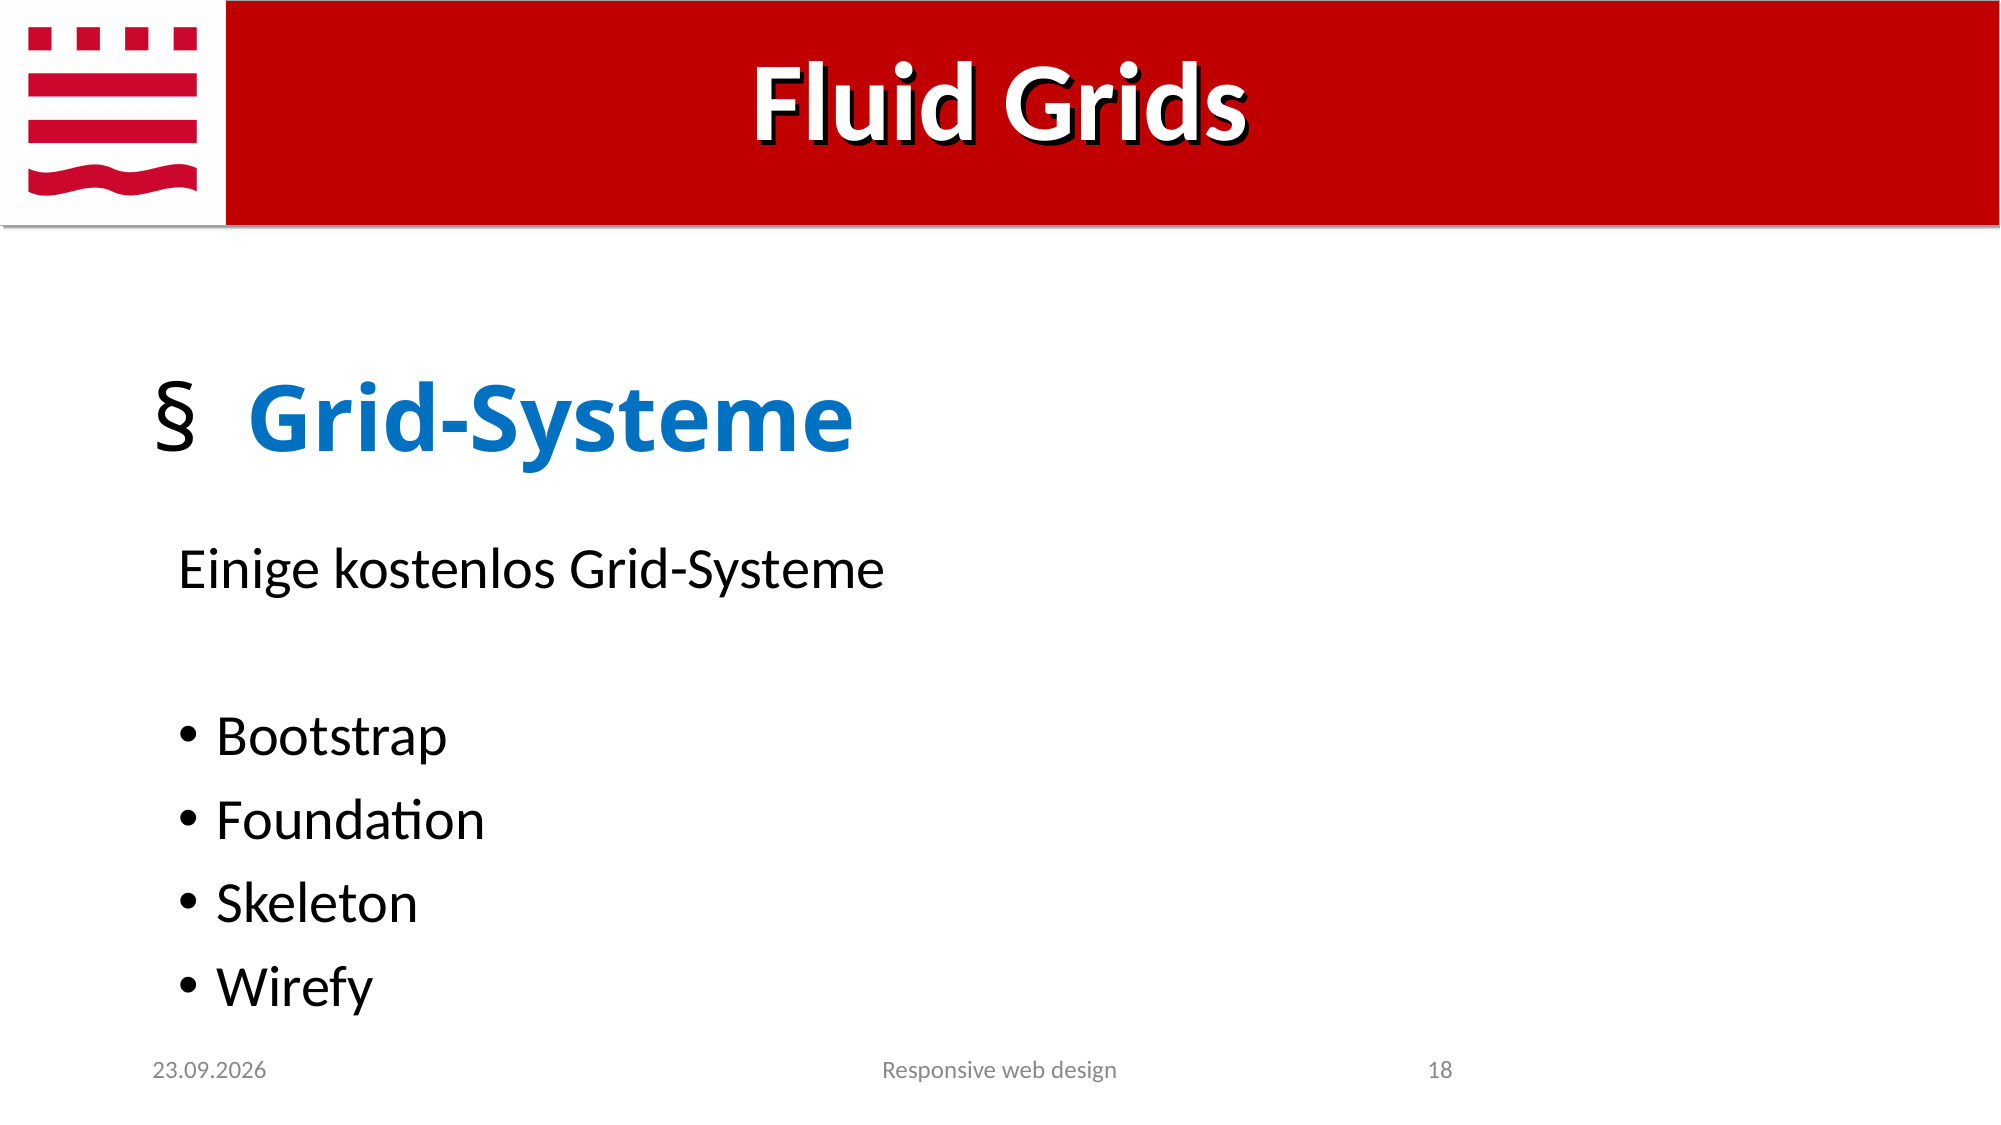

Fluid Grids
# Grid-Systeme
Einige kostenlos Grid-Systeme
Bootstrap
Foundation
Skeleton
Wirefy
Responsive web design
18